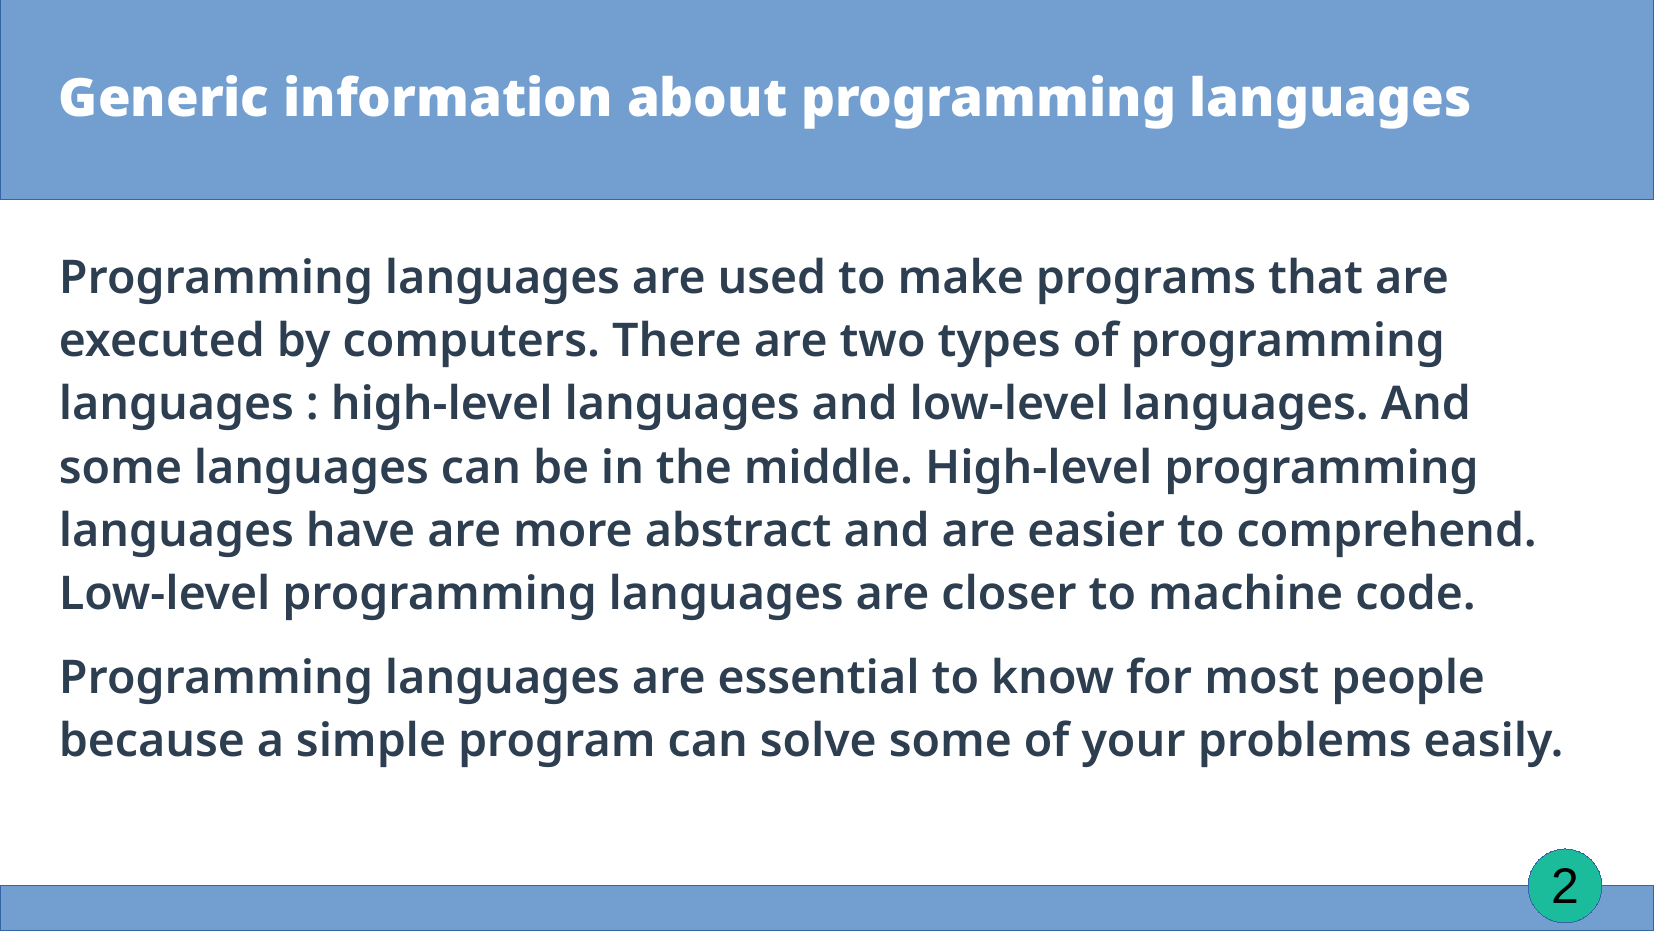

# Generic information about programming languages
Programming languages are used to make programs that are executed by computers. There are two types of programming languages : high-level languages and low-level languages. And some languages can be in the middle. High-level programming languages have are more abstract and are easier to comprehend. Low-level programming languages are closer to machine code.
Programming languages are essential to know for most people because a simple program can solve some of your problems easily.